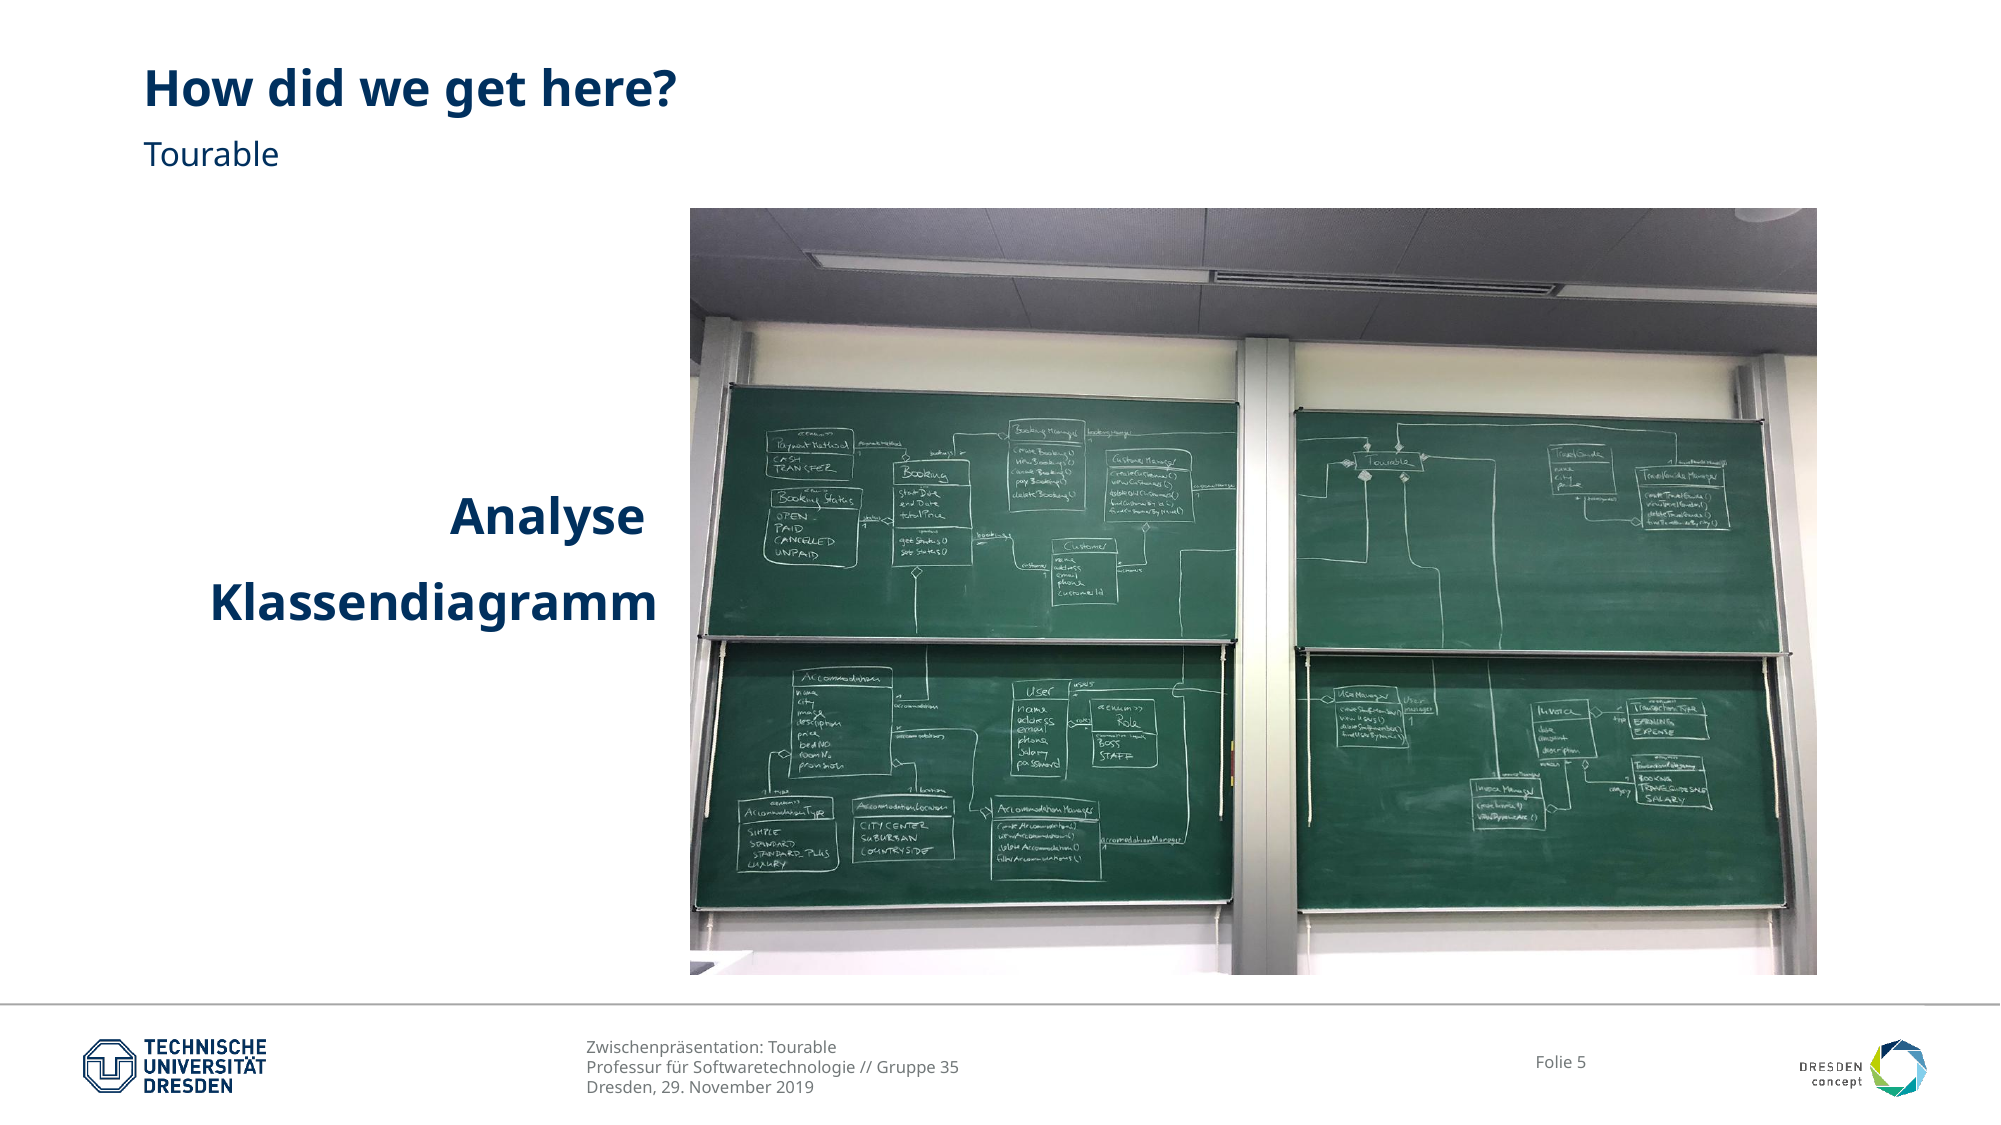

# How did we get here? Tourable
Analyse
Klassendiagramm